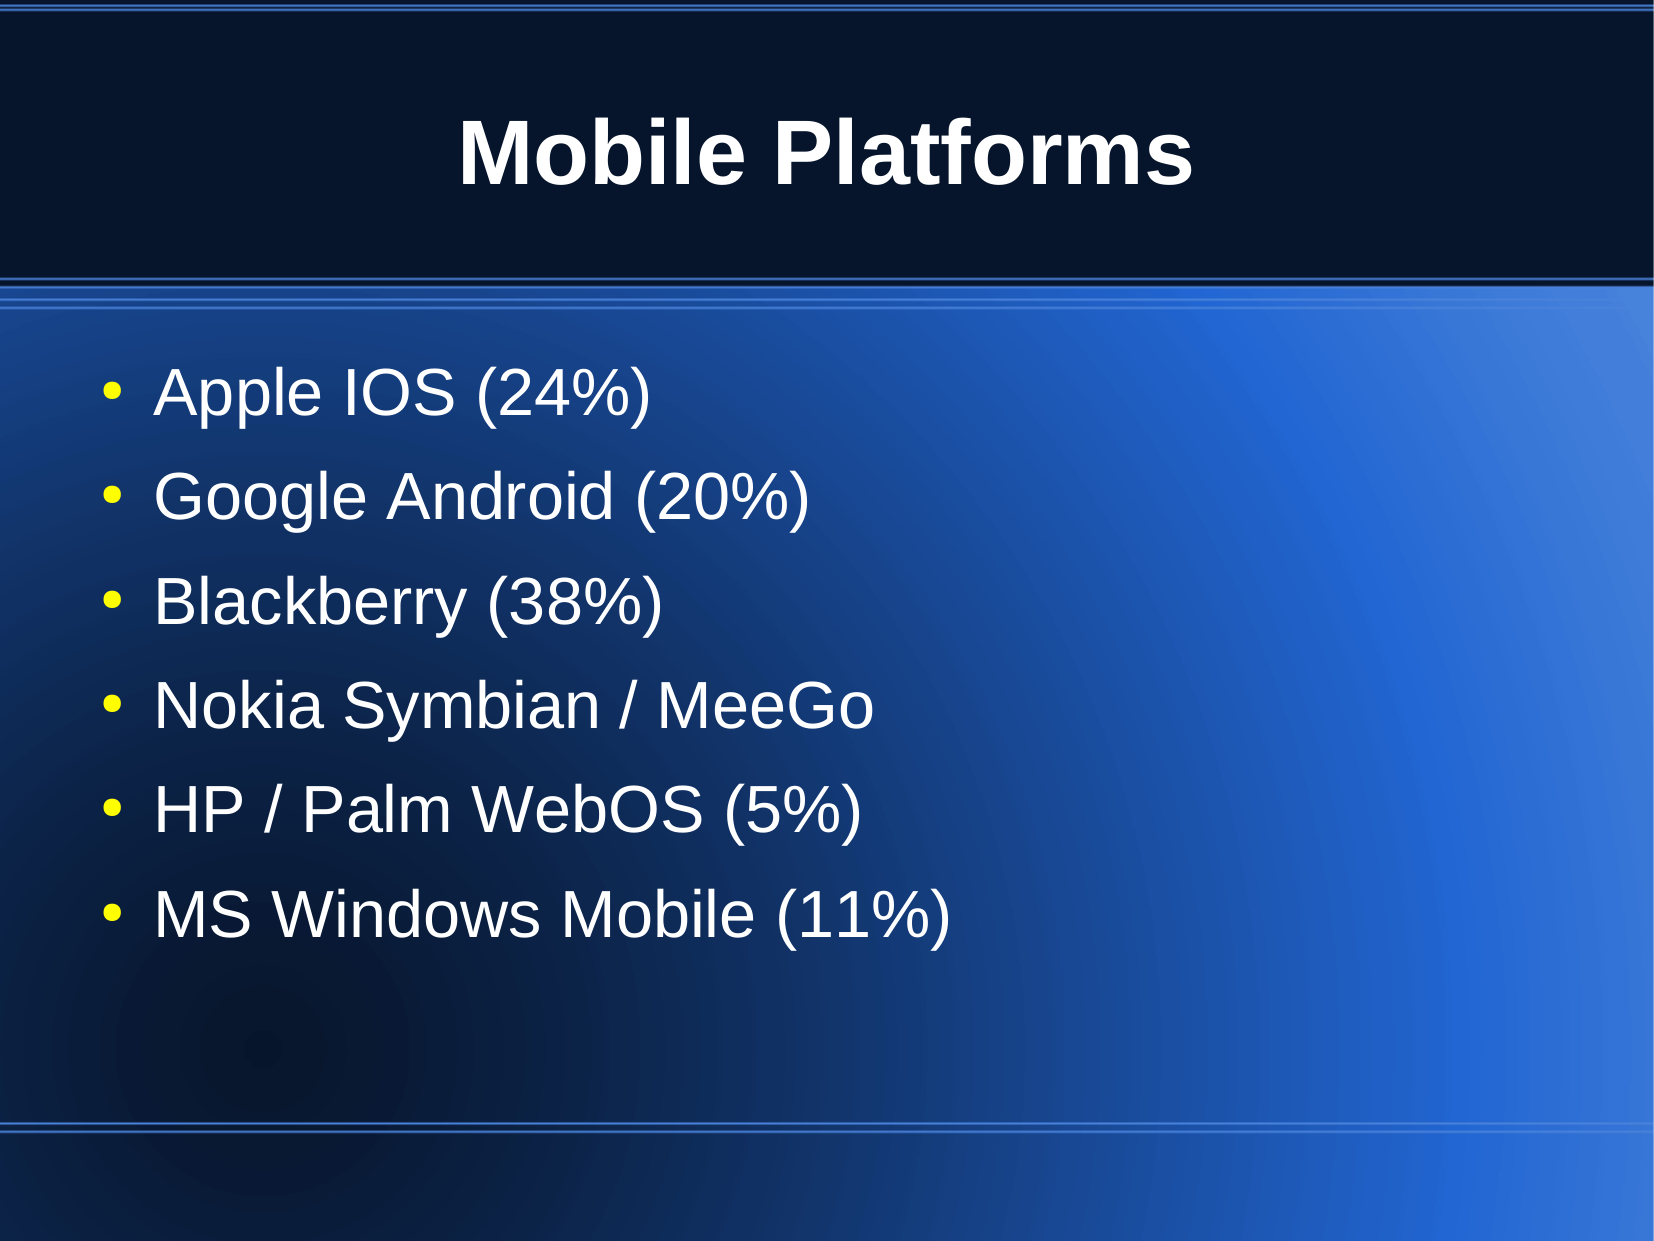

# Mobile Platforms
Apple IOS (24%)
Google Android (20%)
Blackberry (38%)
Nokia Symbian / MeeGo
HP / Palm WebOS (5%)
MS Windows Mobile (11%)